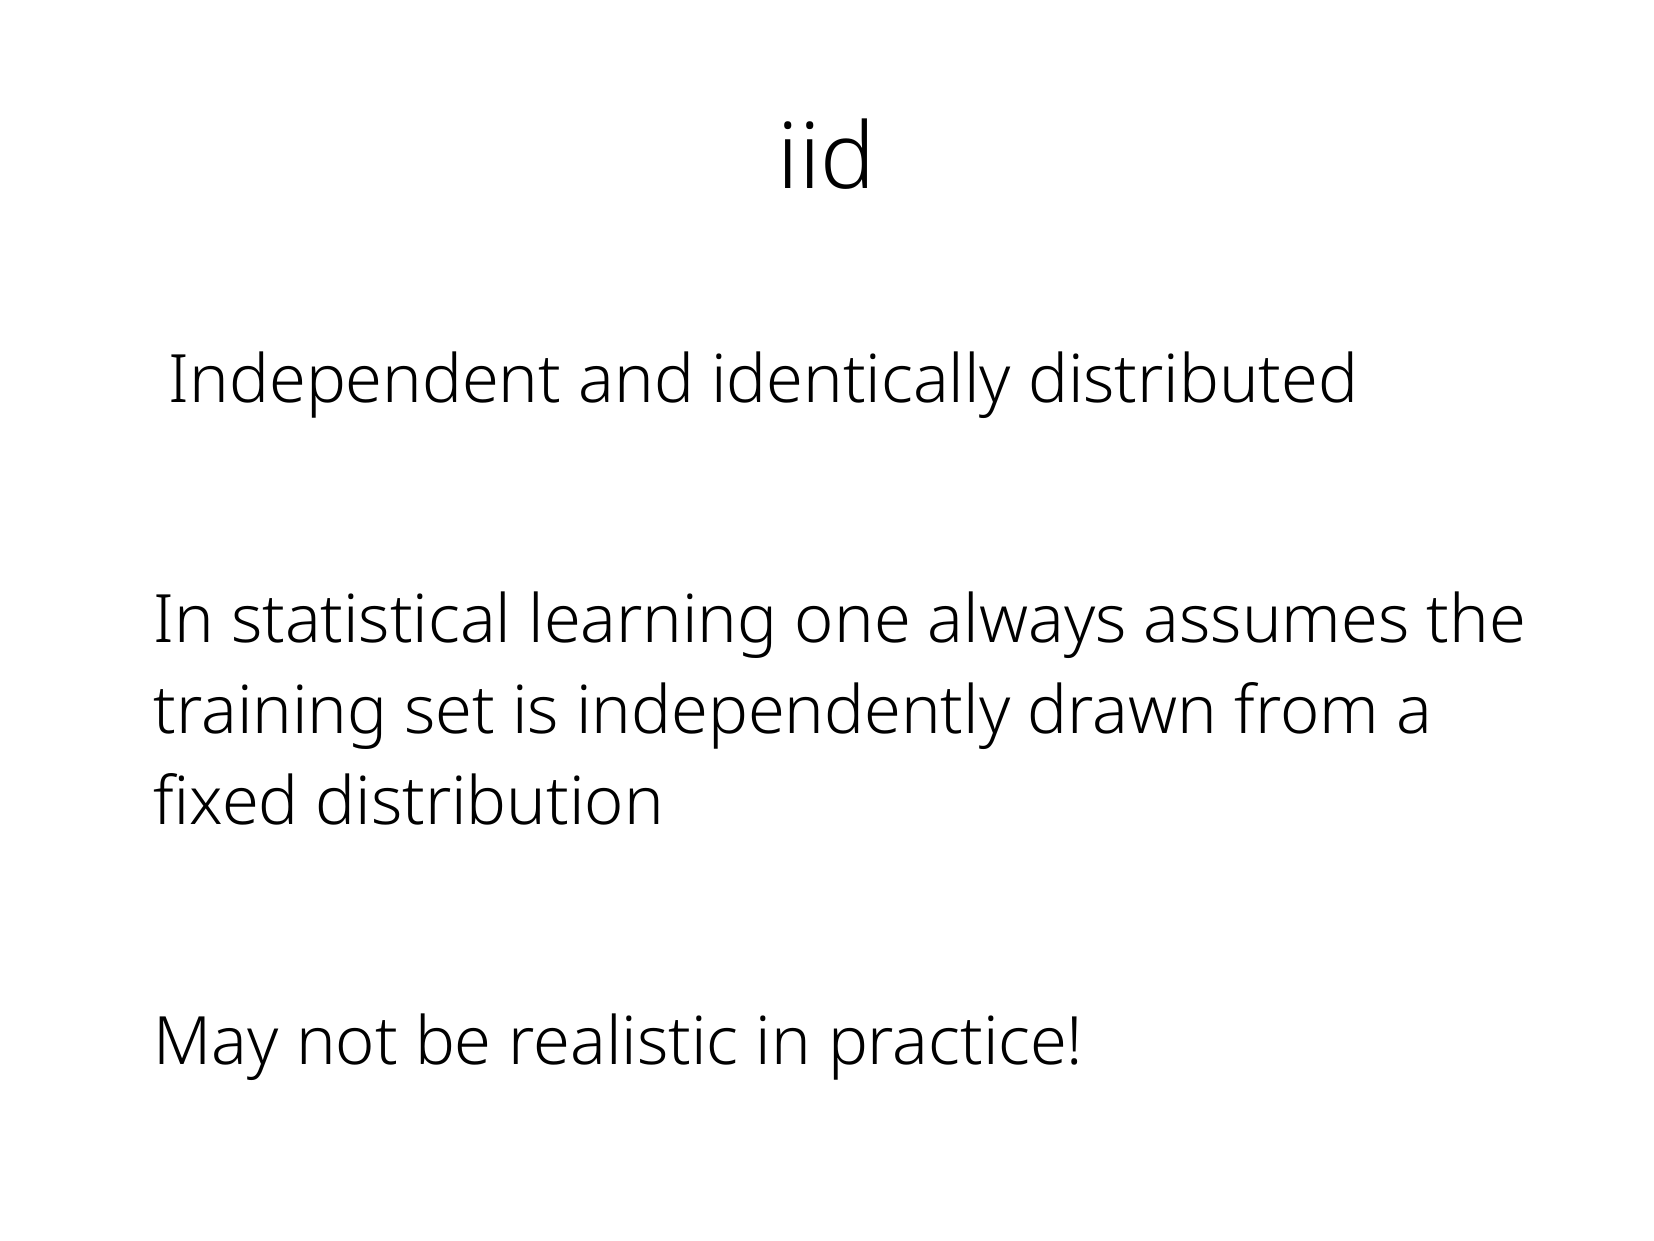

# iid
 Independent and identically distributed
In statistical learning one always assumes the training set is independently drawn from a fixed distribution
May not be realistic in practice!